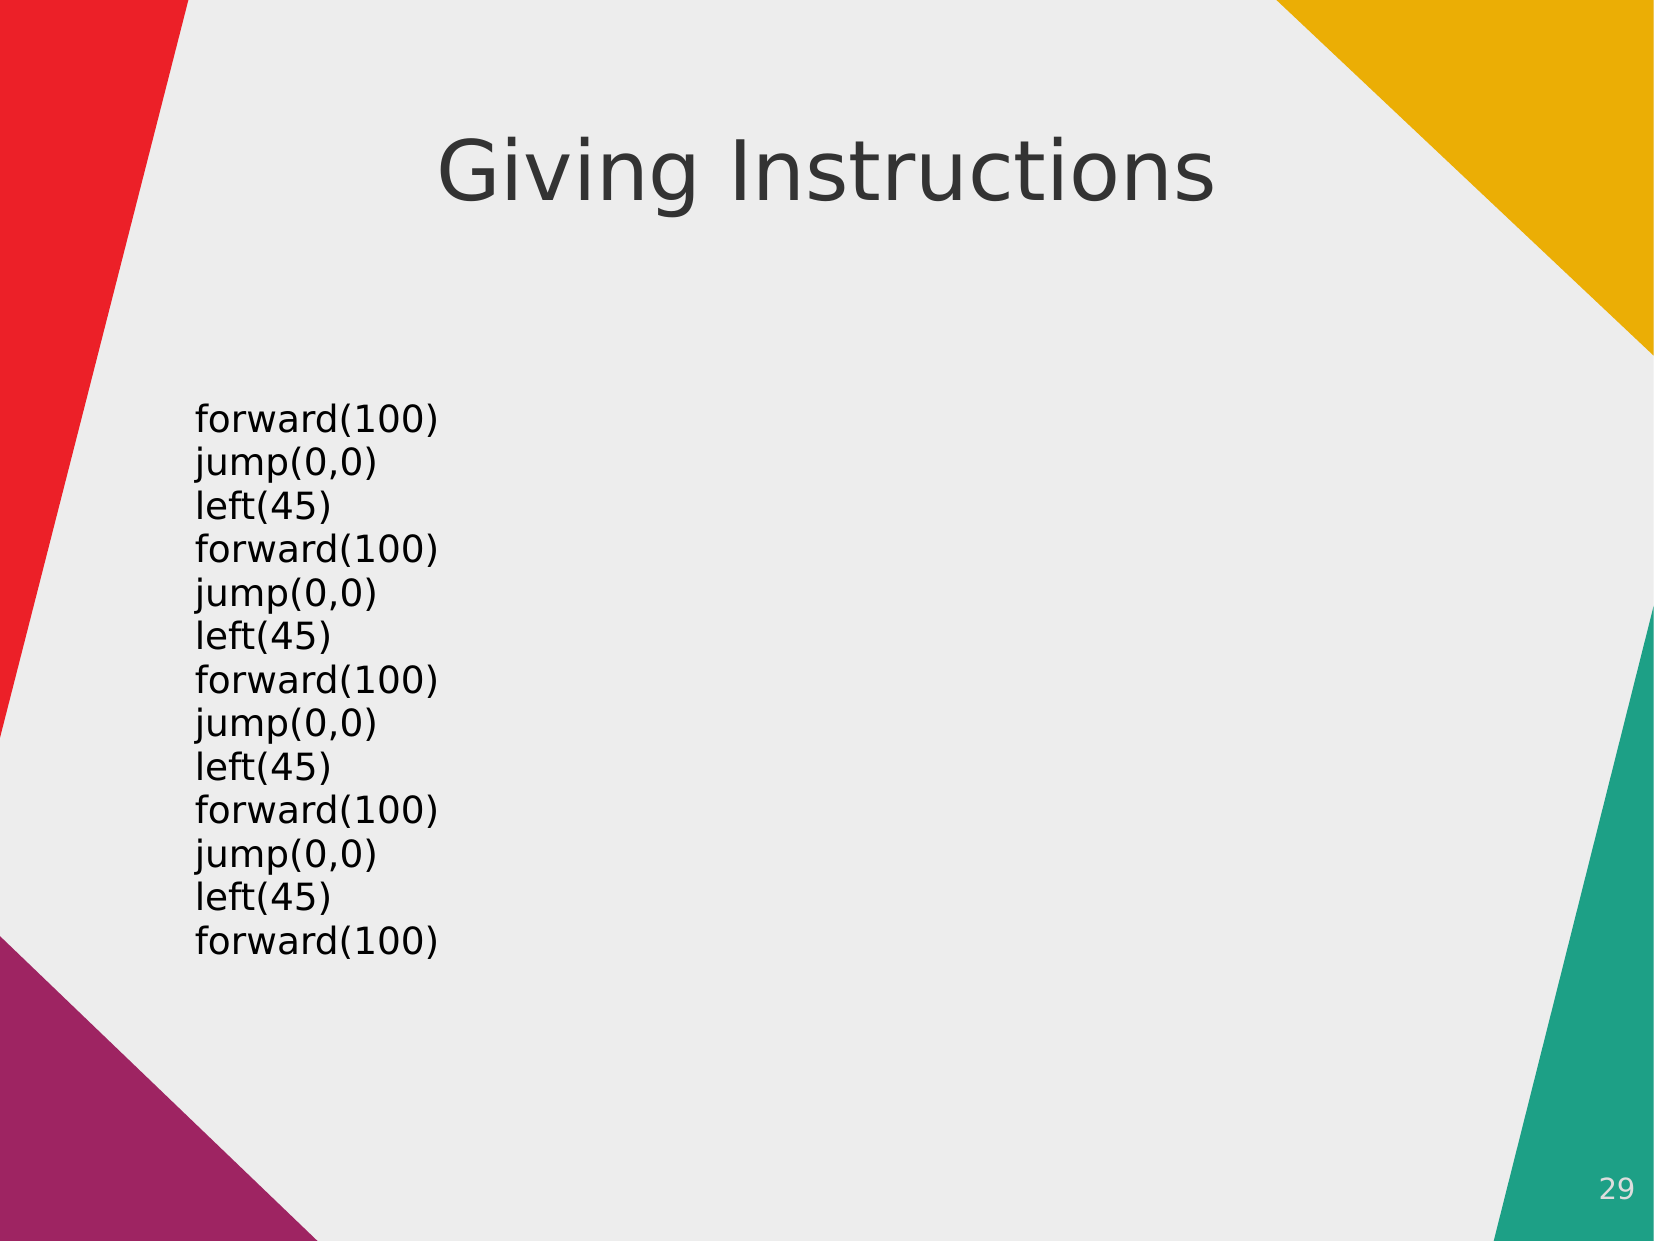

# Giving Instructions
forward(100)
jump(0,0)
left(45)
forward(100)
jump(0,0)
left(45)
forward(100)
jump(0,0)
left(45)
forward(100)
jump(0,0)
left(45)
forward(100)
29